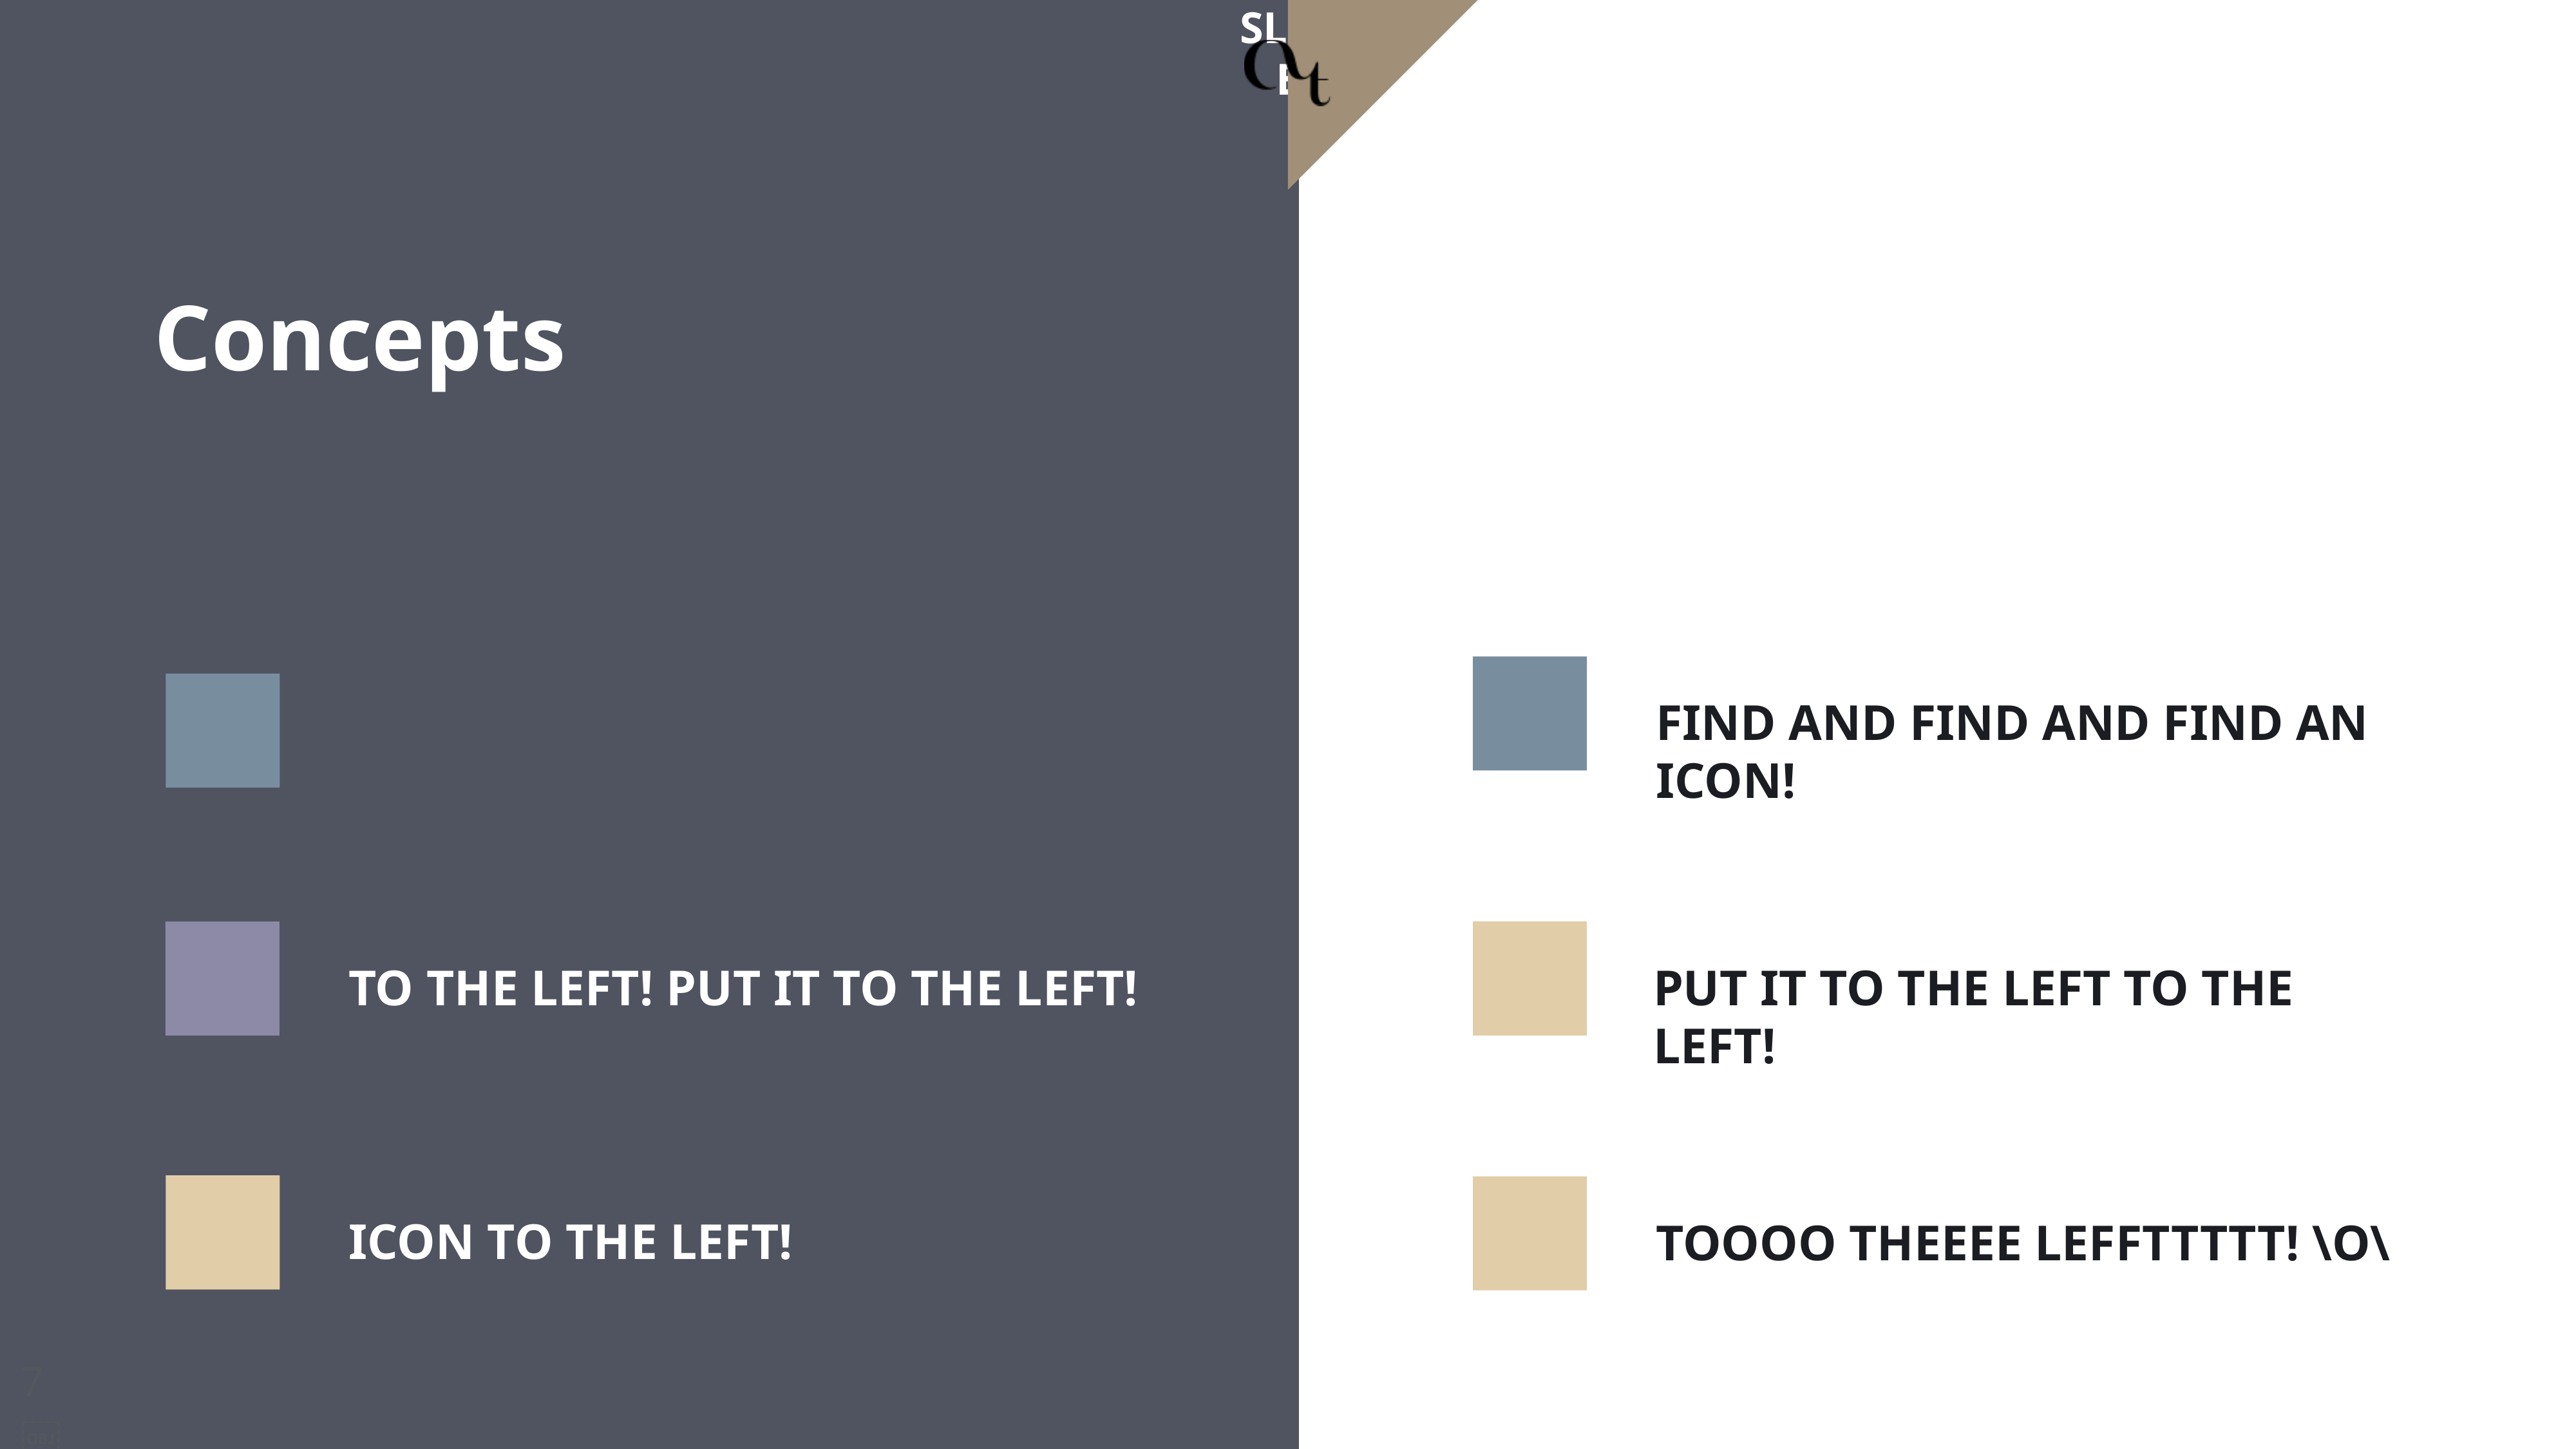

SLIDE
# Concepts
FIND AND FIND AND FIND AN ICON!
PUT IT TO THE LEFT TO THE LEFT!
TO THE LEFT! PUT IT TO THE LEFT!
ICON TO THE LEFT!
TOOOO THEEEE LEFFTTTTT! \O\